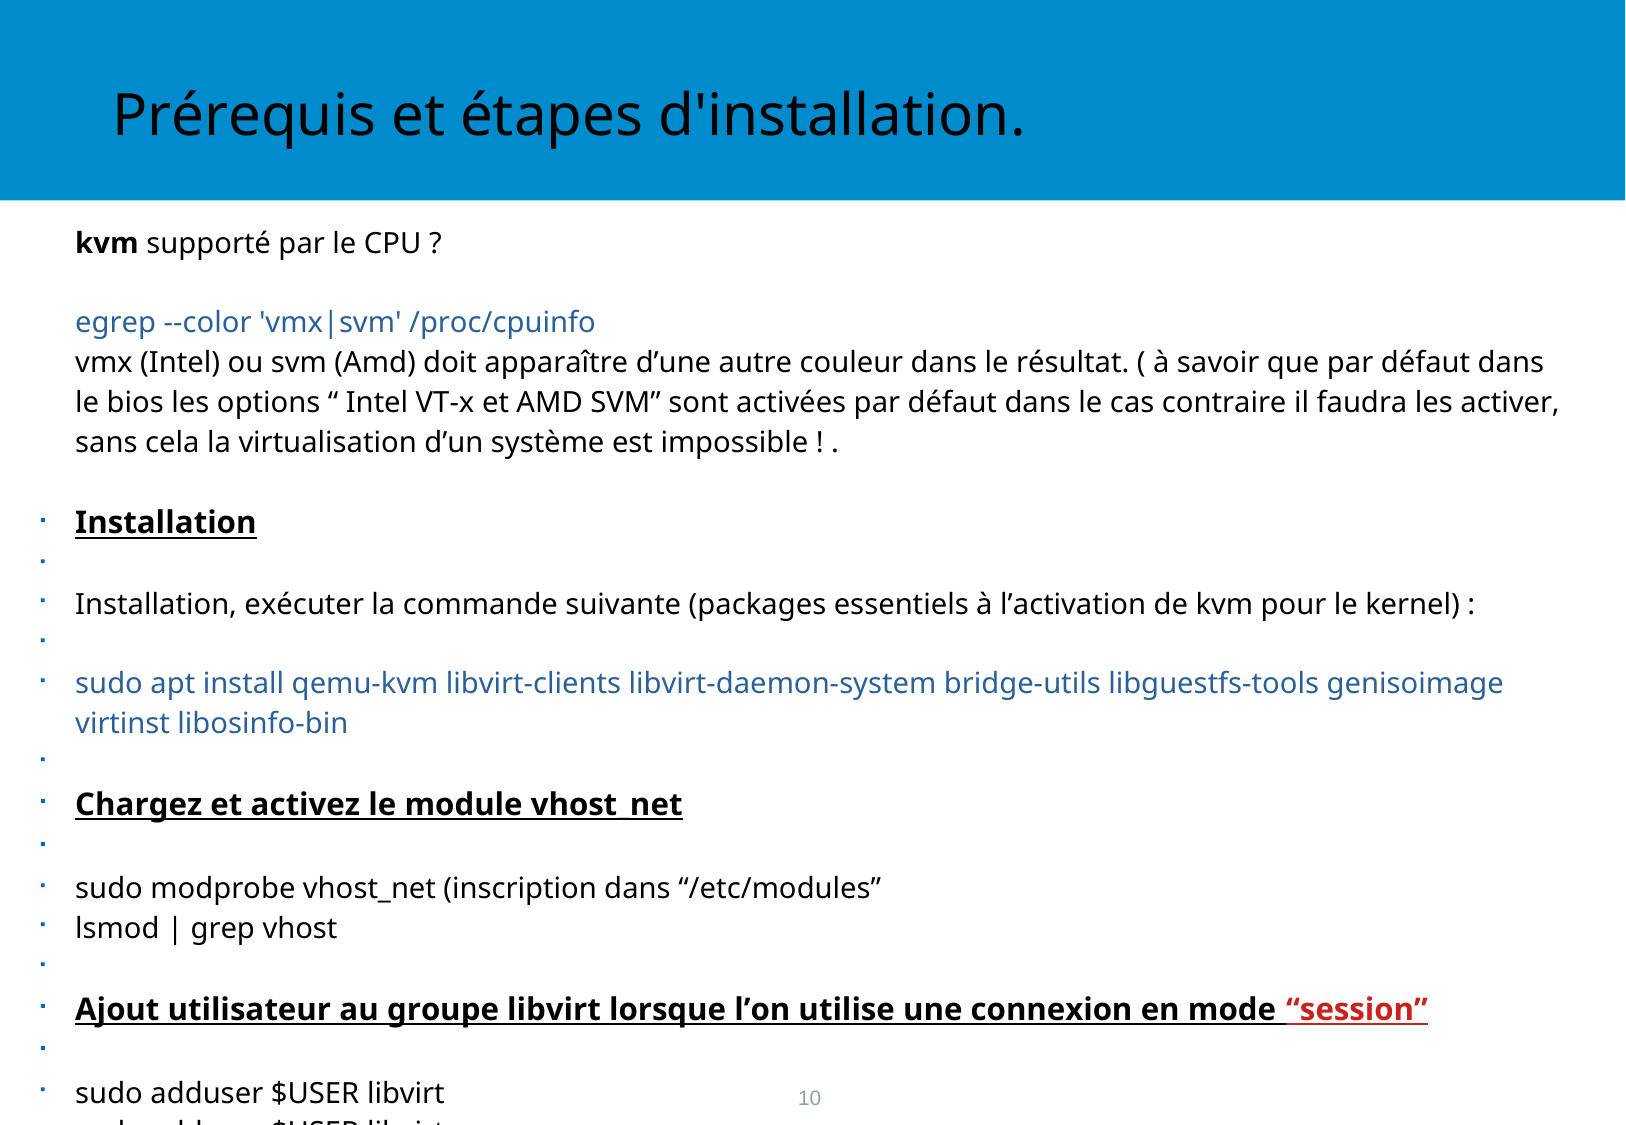

# Prérequis et étapes d'installation.
kvm supporté par le CPU ?
egrep --color 'vmx|svm' /proc/cpuinfo
vmx (Intel) ou svm (Amd) doit apparaître d’une autre couleur dans le résultat. ( à savoir que par défaut dans le bios les options “ Intel VT-x et AMD SVM” sont activées par défaut dans le cas contraire il faudra les activer, sans cela la virtualisation d’un système est impossible ! .
Installation
Installation, exécuter la commande suivante (packages essentiels à l’activation de kvm pour le kernel) :
sudo apt install qemu-kvm libvirt-clients libvirt-daemon-system bridge-utils libguestfs-tools genisoimage virtinst libosinfo-bin
Chargez et activez le module vhost_net
sudo modprobe vhost_net (inscription dans “/etc/modules”
lsmod | grep vhost
Ajout utilisateur au groupe libvirt lorsque l’on utilise une connexion en mode “session”
sudo adduser $USER libvirt
sudo adduser $USER libvirt-qemu
newgrp libvirt
newgrp libvirt-qemu
id